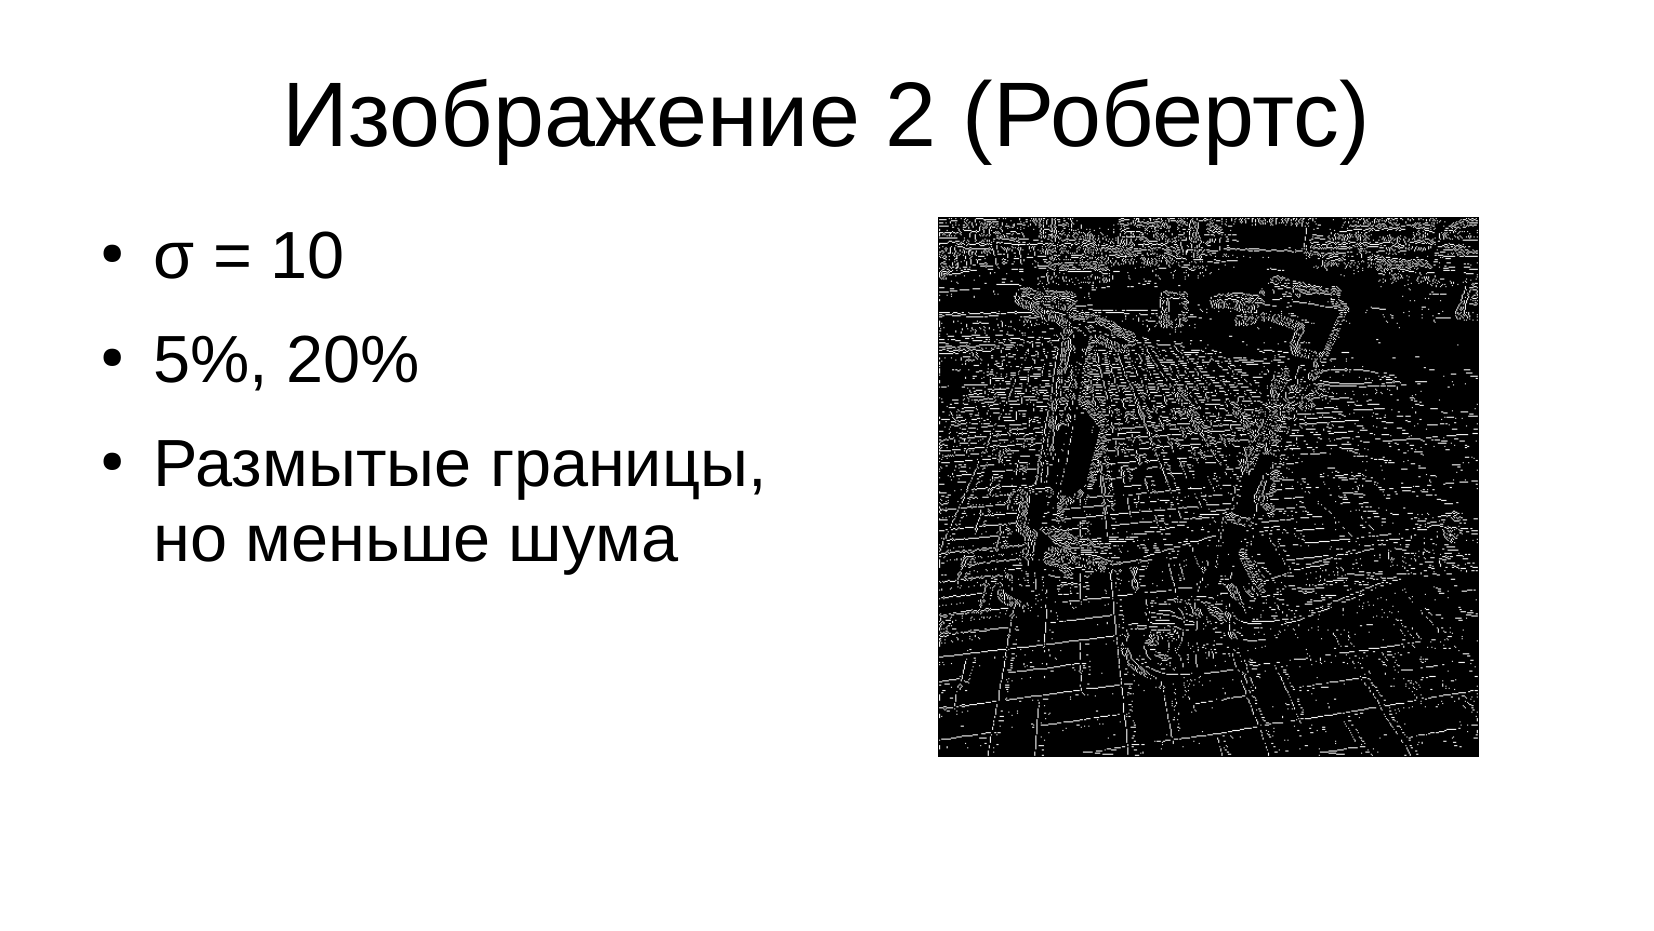

# Изображение 2 (Робертс)
σ = 10
5%, 20%
Размытые границы, но меньше шума